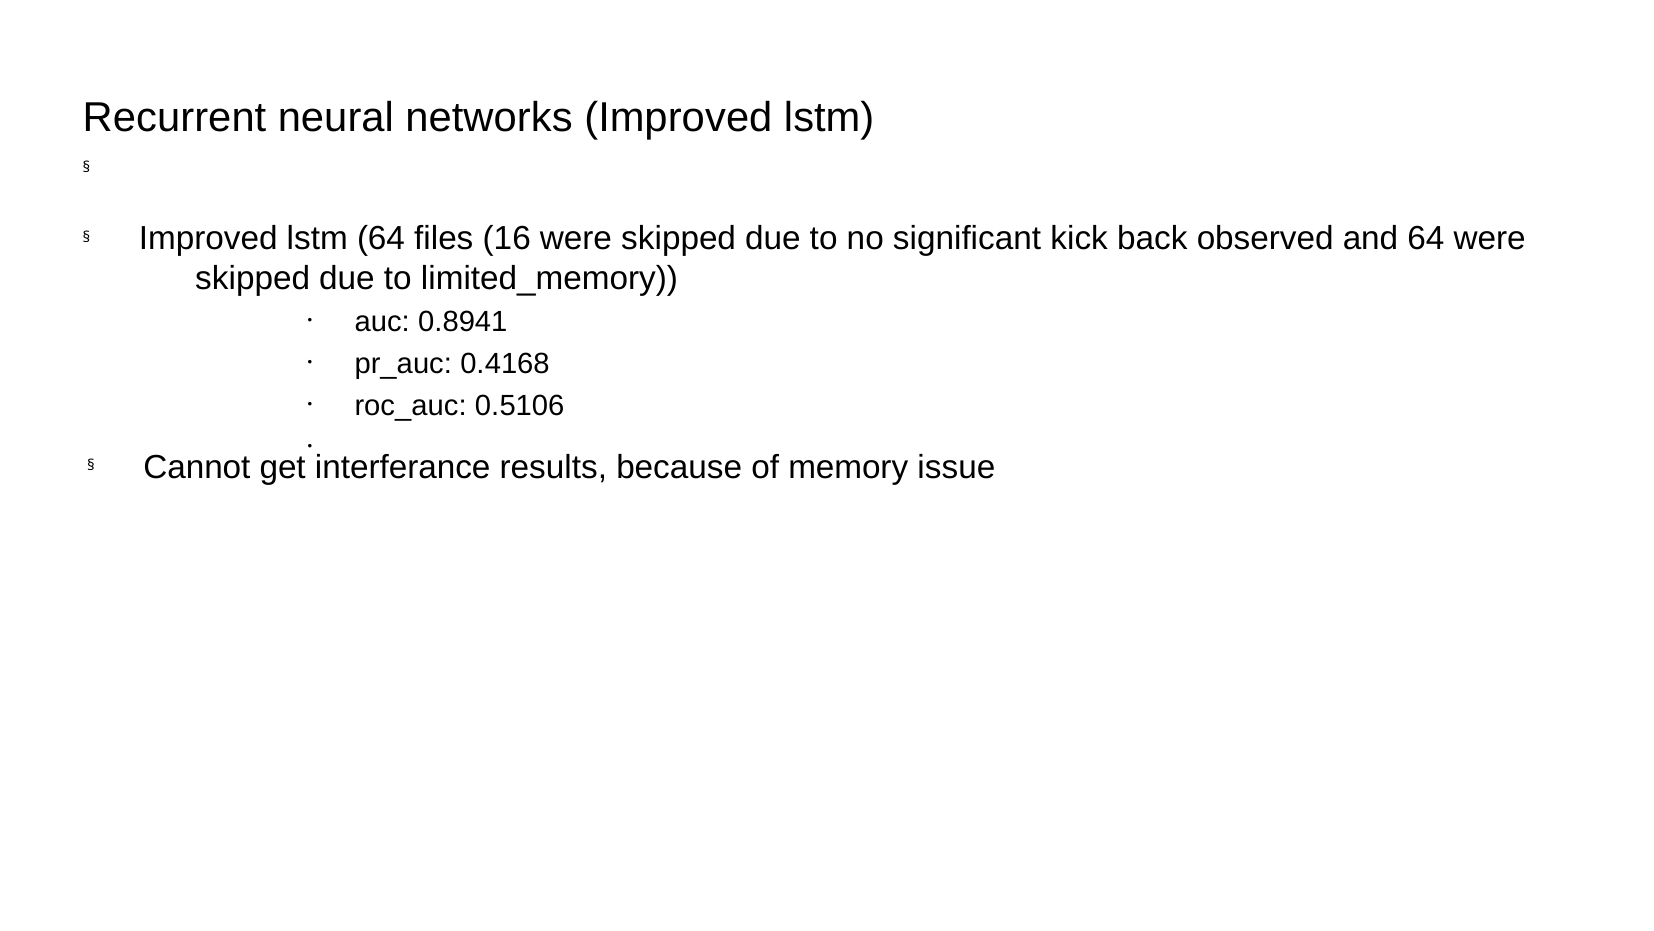

# Recurrent neural networks (Improved lstm)
Improved lstm (64 files (16 were skipped due to no significant kick back observed and 64 were skipped due to limited_memory))
auc: 0.8941
pr_auc: 0.4168
roc_auc: 0.5106
Cannot get interferance results, because of memory issue